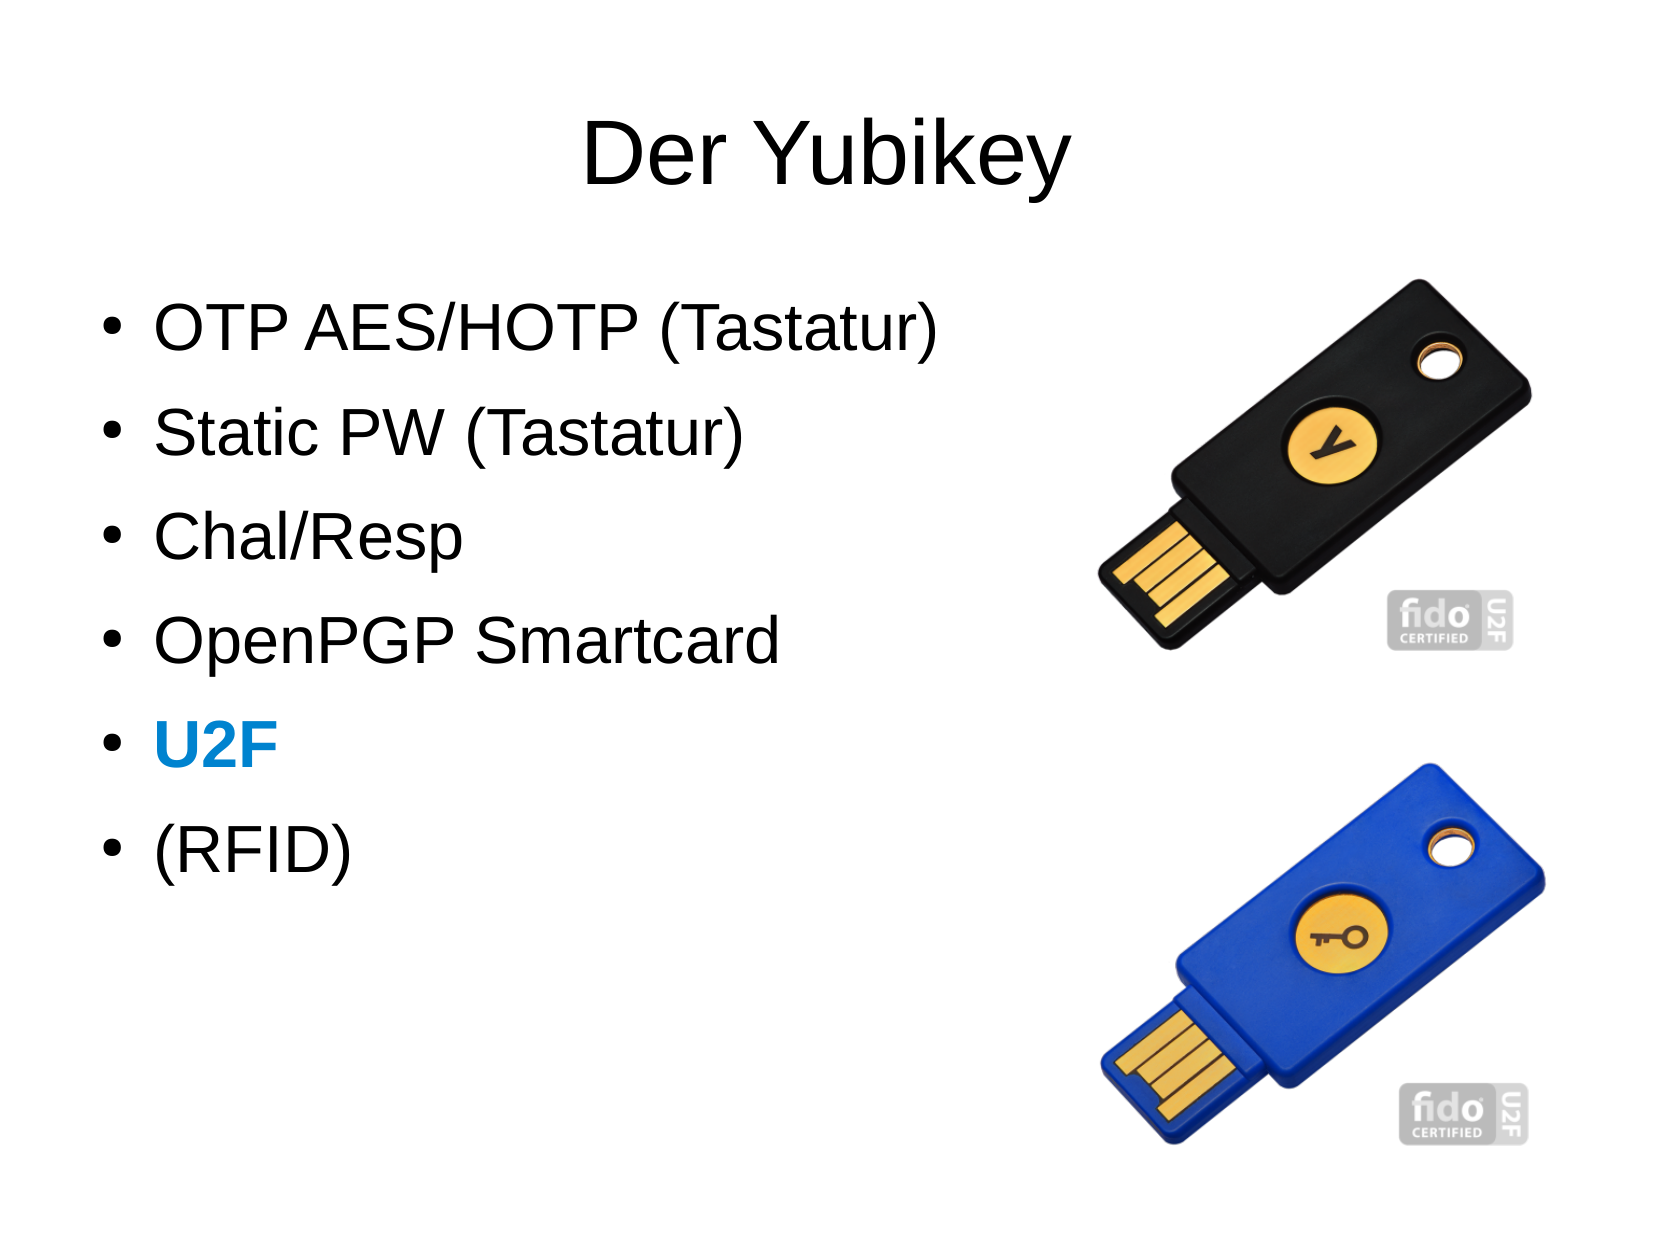

# Der Yubikey
OTP AES/HOTP (Tastatur)
Static PW (Tastatur)
Chal/Resp
OpenPGP Smartcard
U2F
(RFID)